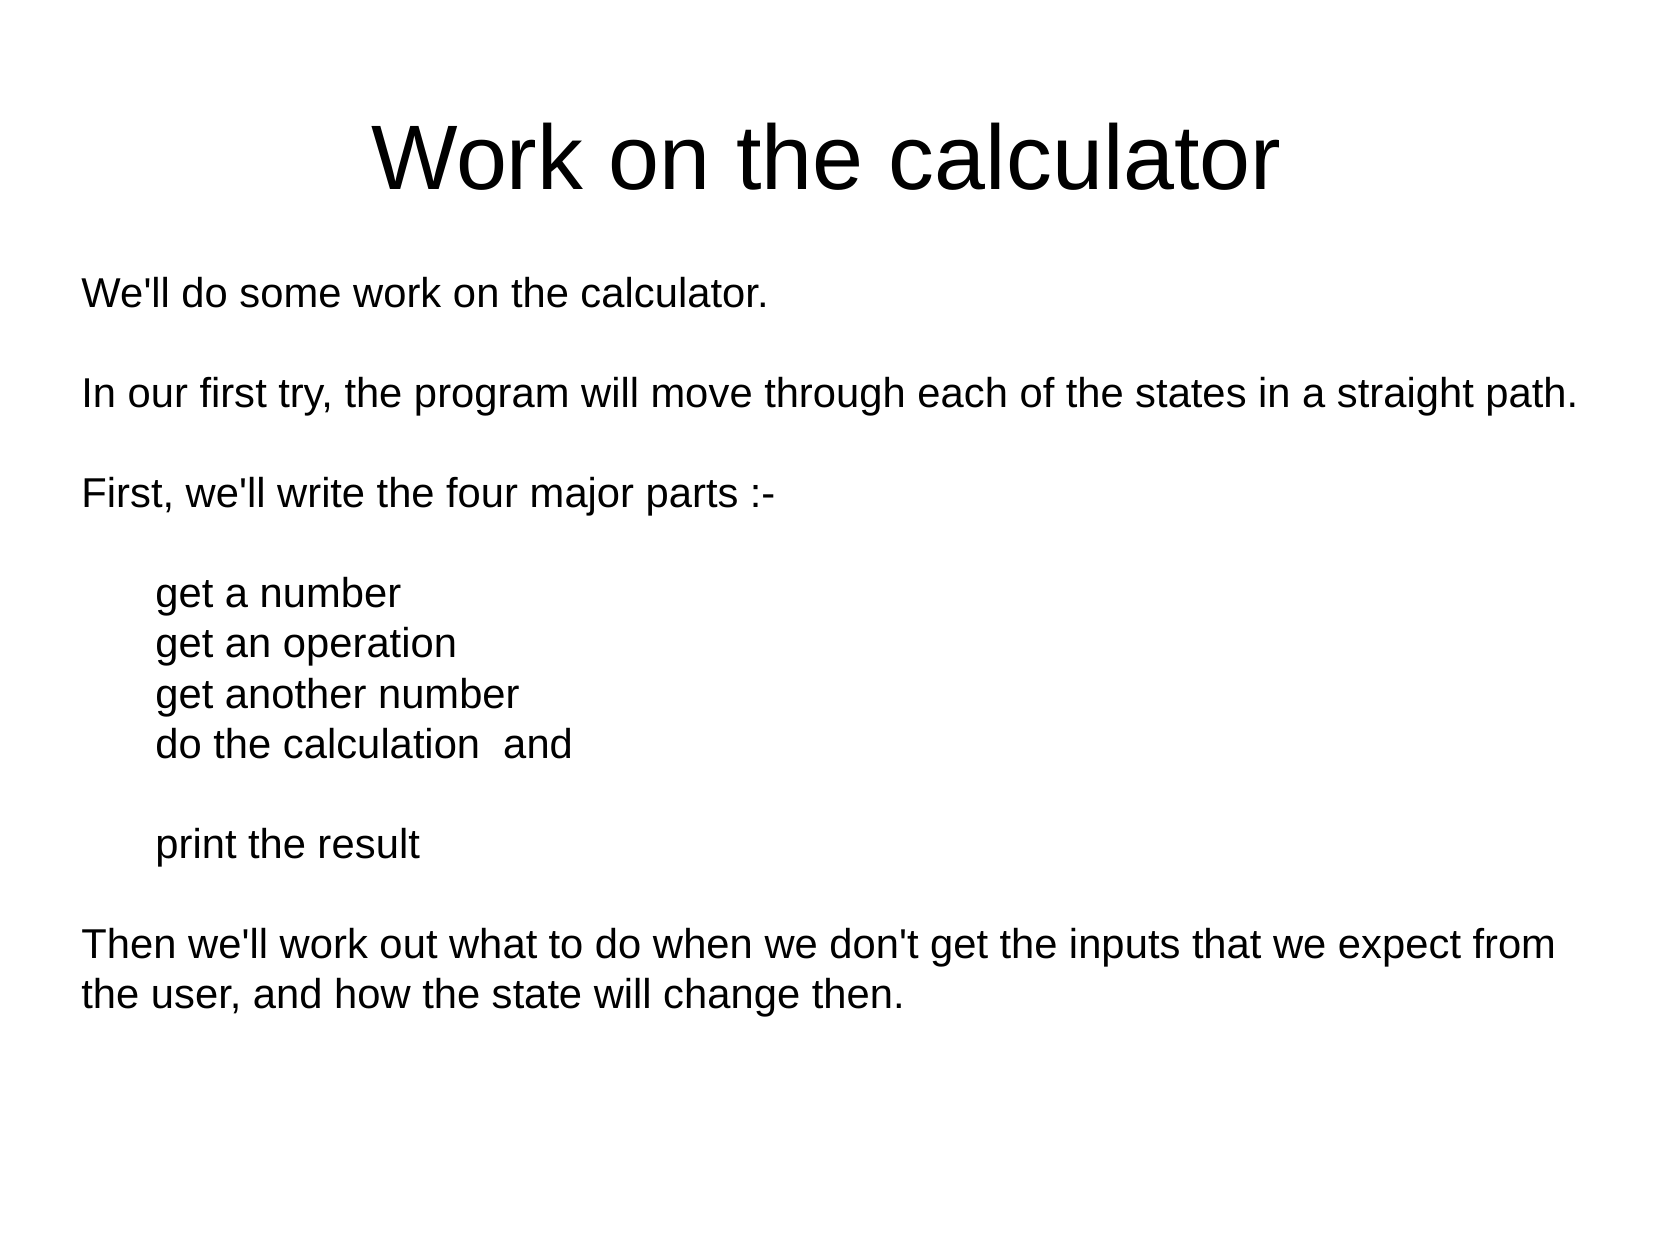

# Work on the calculator
We'll do some work on the calculator.
In our first try, the program will move through each of the states in a straight path.
First, we'll write the four major parts :-
	get a number
	get an operation
	get another number
	do the calculation and
	print the result
Then we'll work out what to do when we don't get the inputs that we expect from the user, and how the state will change then.